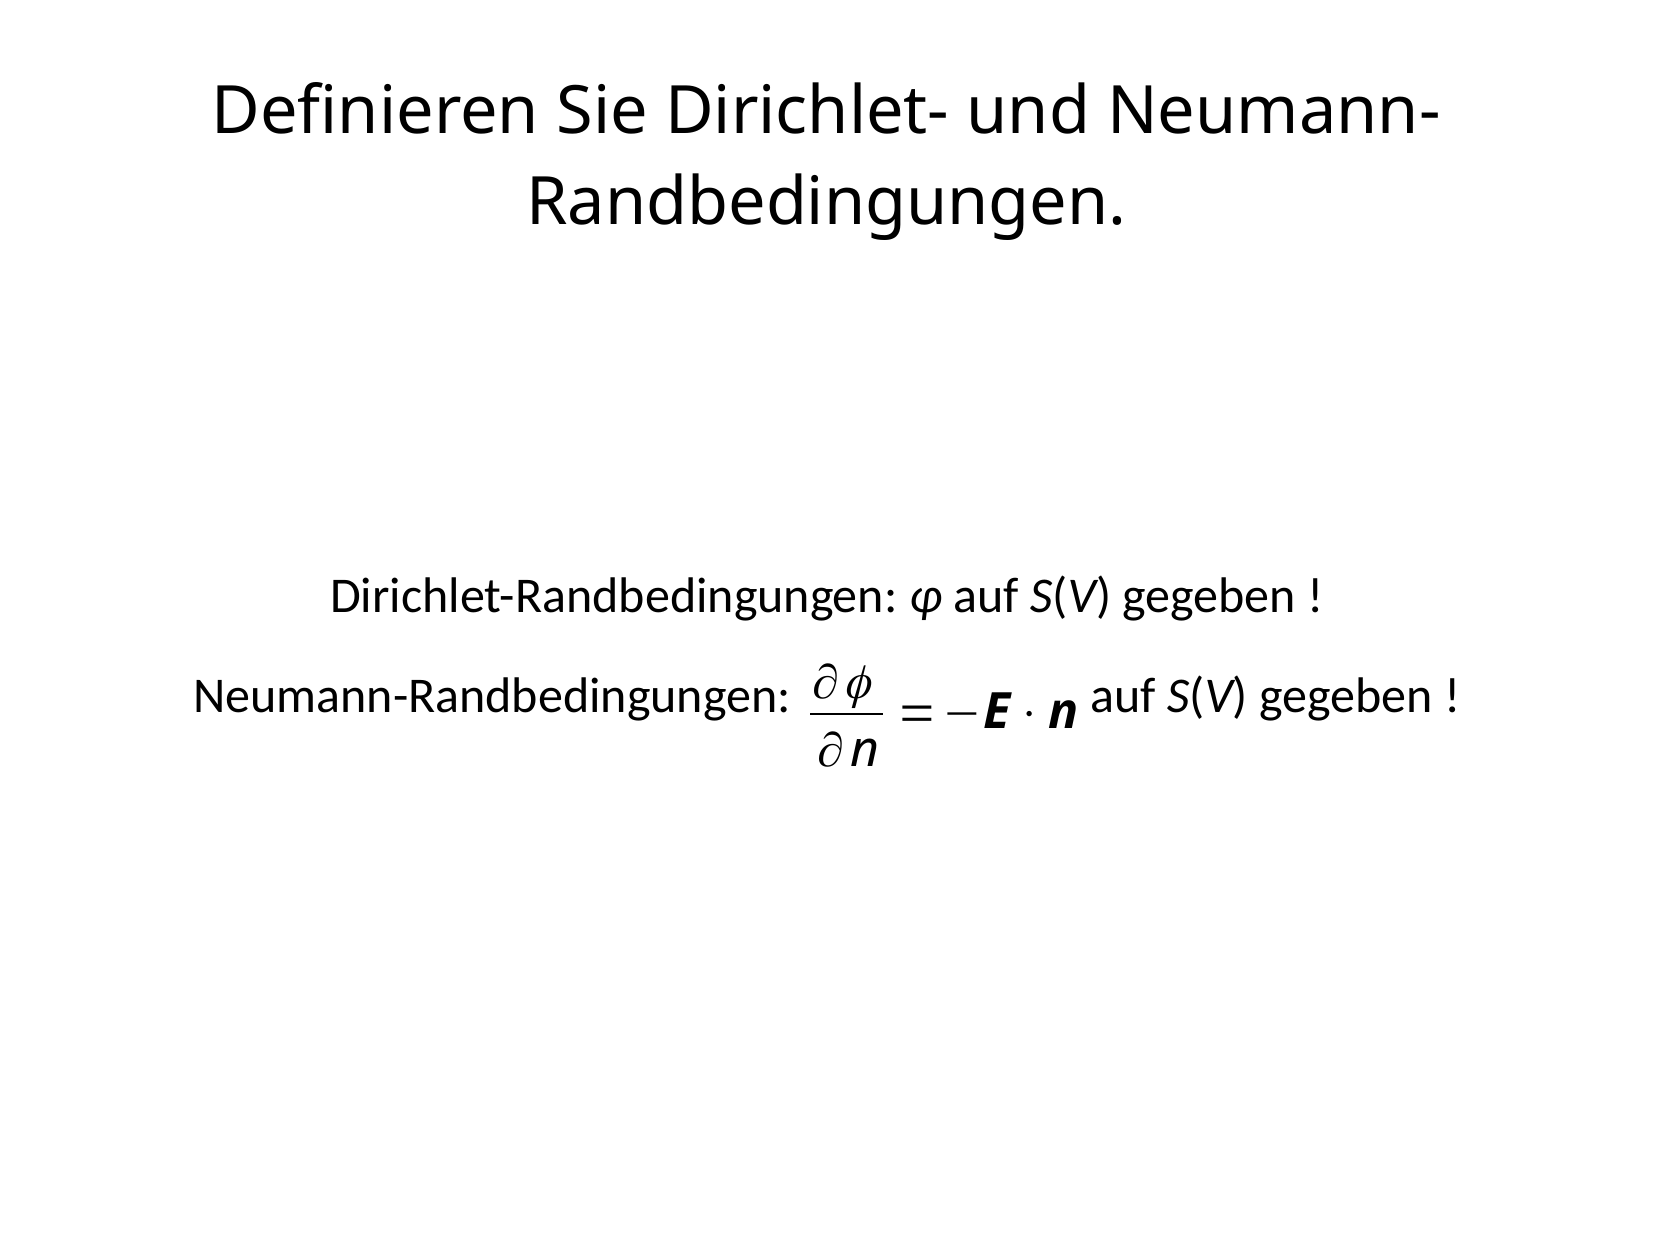

# Definieren Sie Dirichlet- und Neumann-Randbedingungen.
Dirichlet-Randbedingungen: φ auf S(V) gegeben !
Neumann-Randbedingungen:				 auf S(V) gegeben !